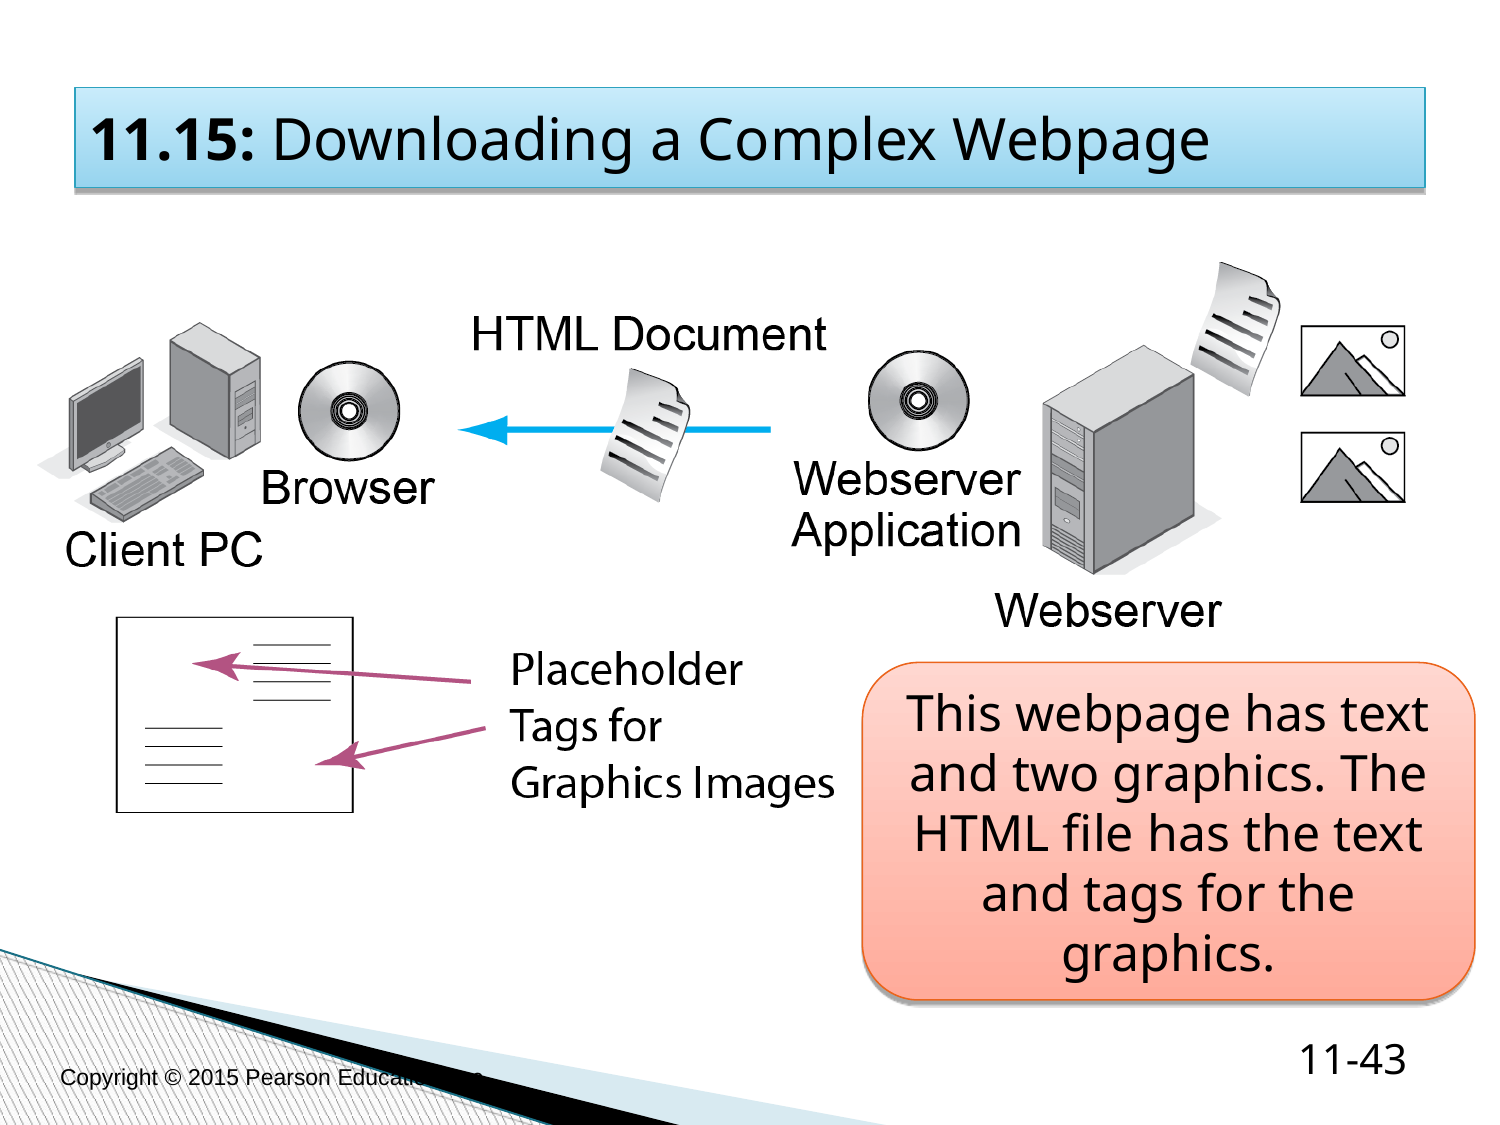

# 11.15: Downloading a Complex Webpage
This webpage has text and two graphics. The HTML file has the text and tags for the graphics.
Copyright © 2015 Pearson Education, Inc.